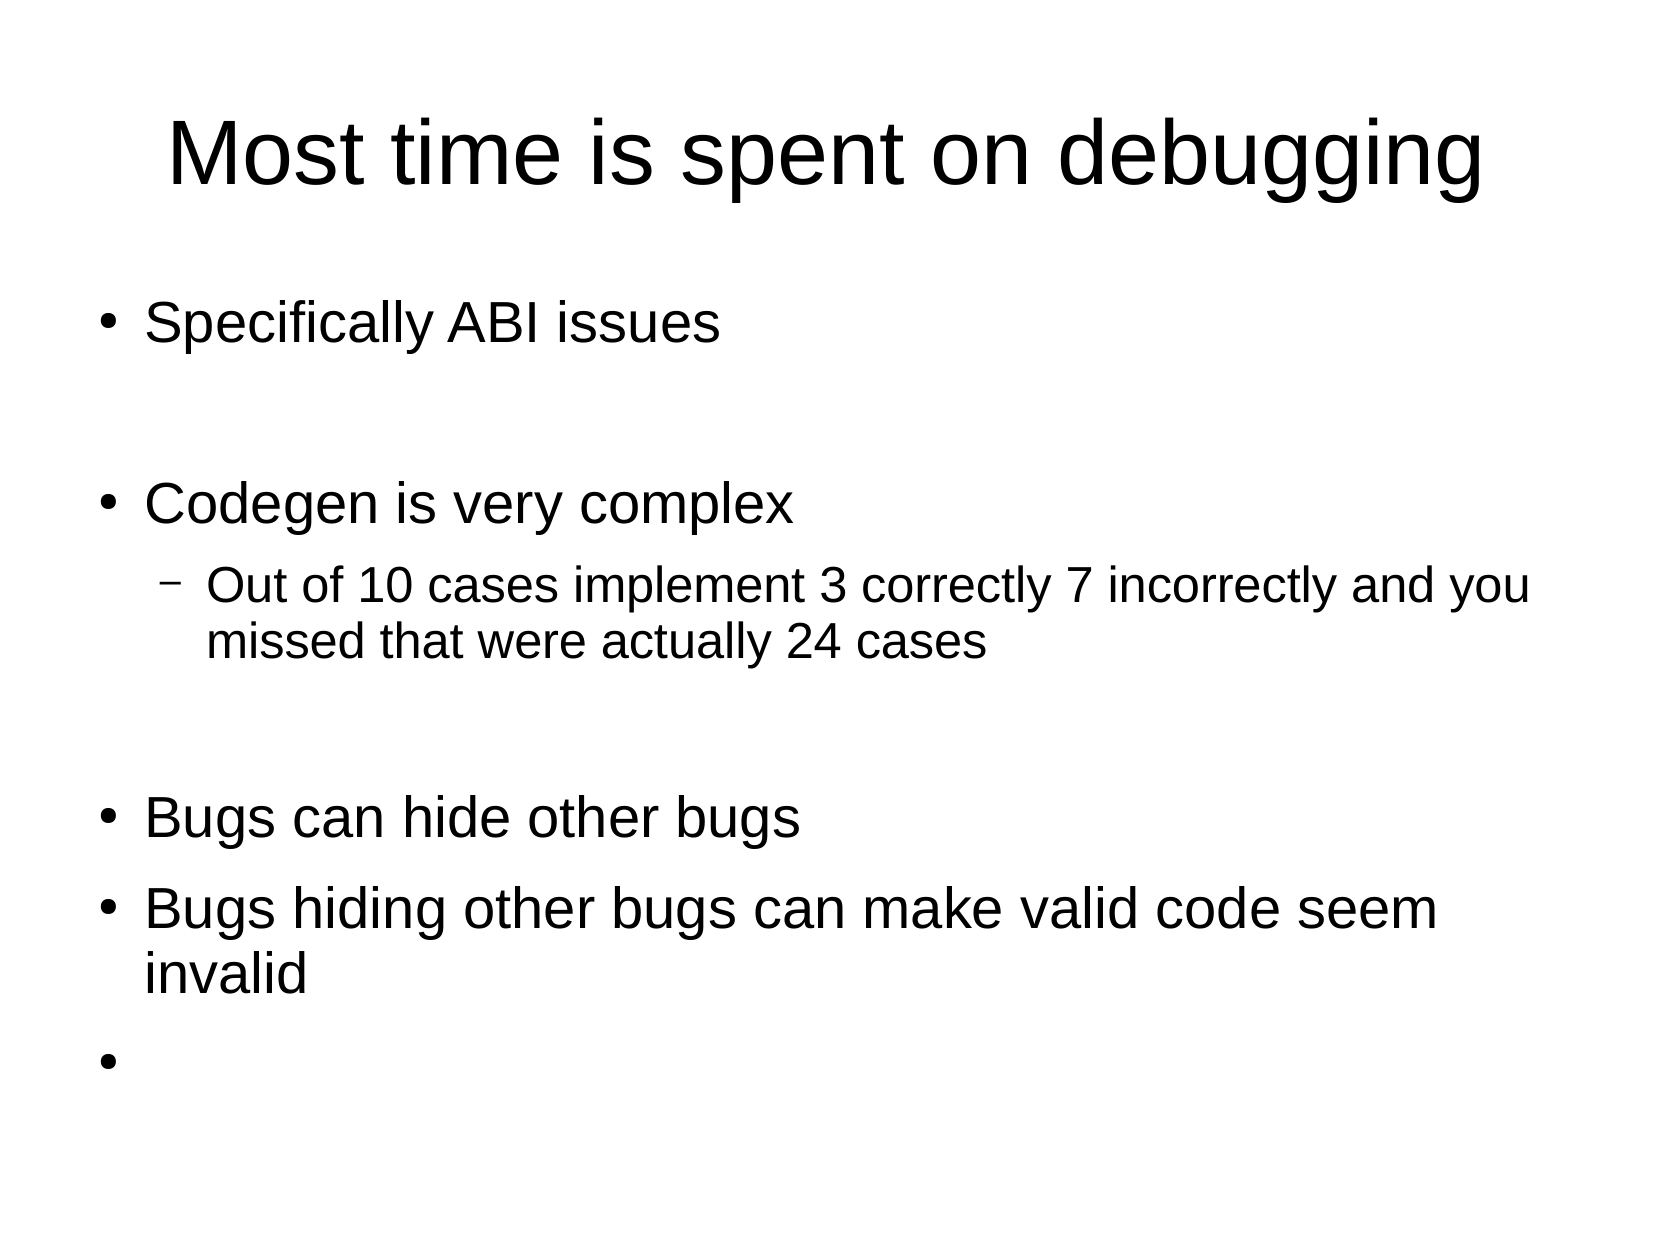

# Most time is spent on debugging
Specifically ABI issues
Codegen is very complex
Out of 10 cases implement 3 correctly 7 incorrectly and you missed that were actually 24 cases
Bugs can hide other bugs
Bugs hiding other bugs can make valid code seem invalid